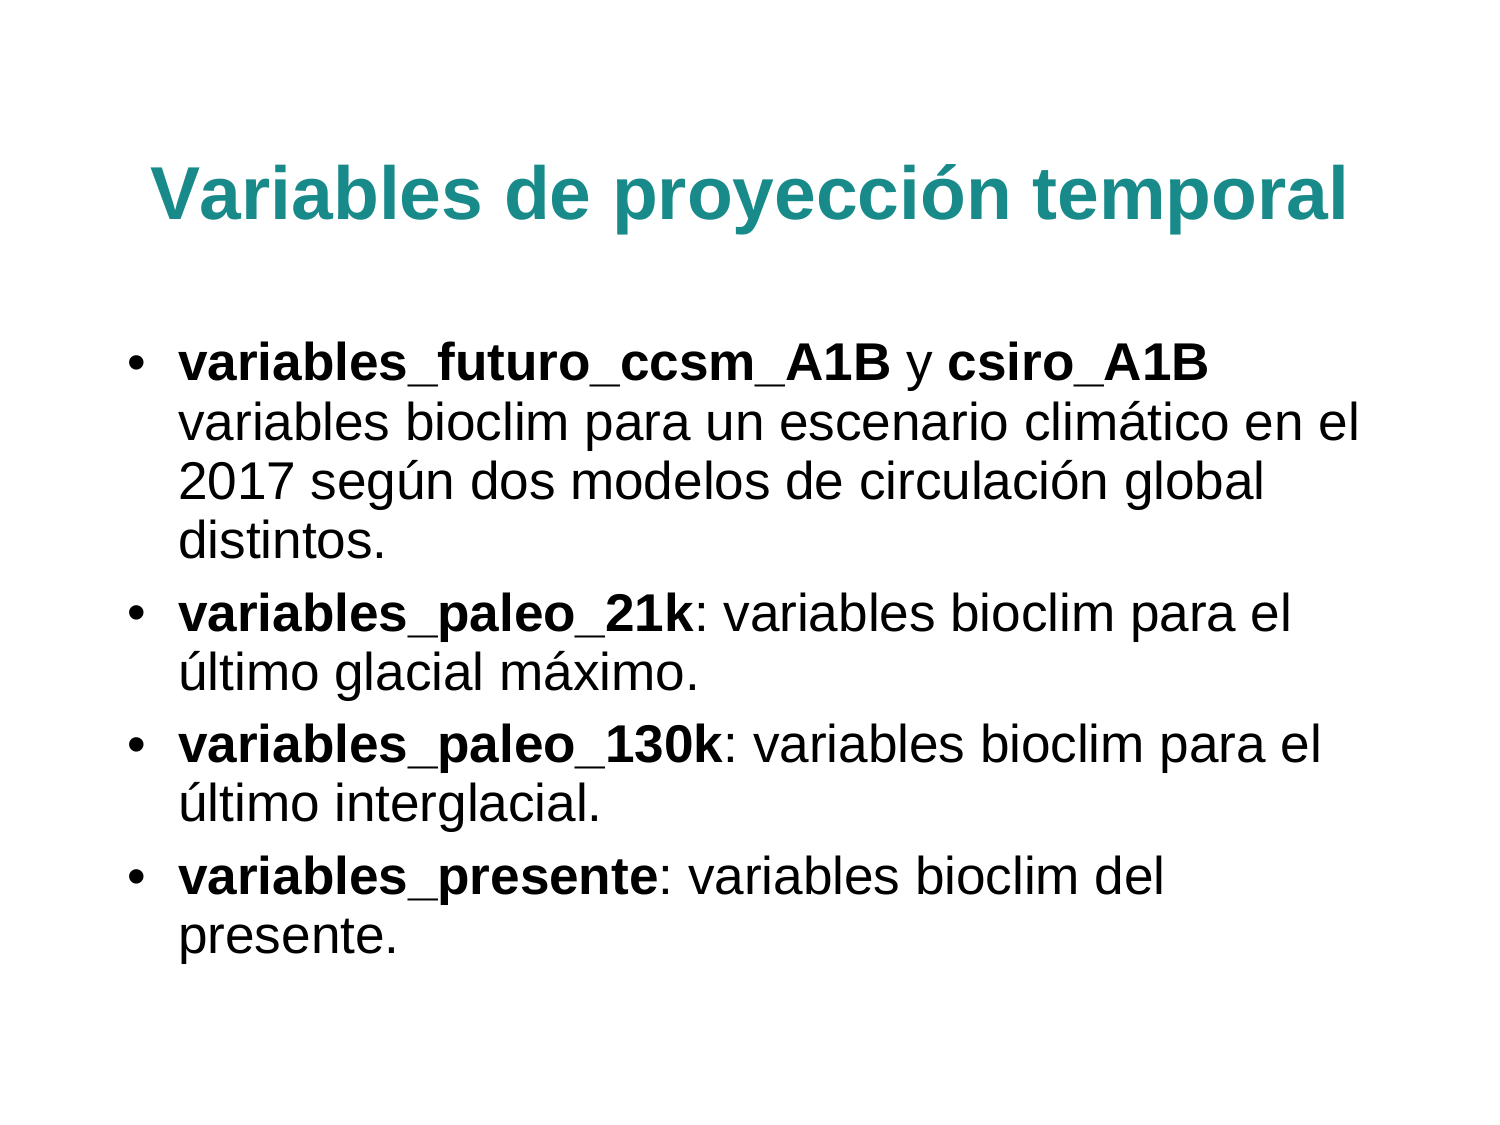

# Variables de proyección temporal
variables_futuro_ccsm_A1B y csiro_A1B variables bioclim para un escenario climático en el 2017 según dos modelos de circulación global distintos.
variables_paleo_21k: variables bioclim para el último glacial máximo.
variables_paleo_130k: variables bioclim para el último interglacial.
variables_presente: variables bioclim del presente.